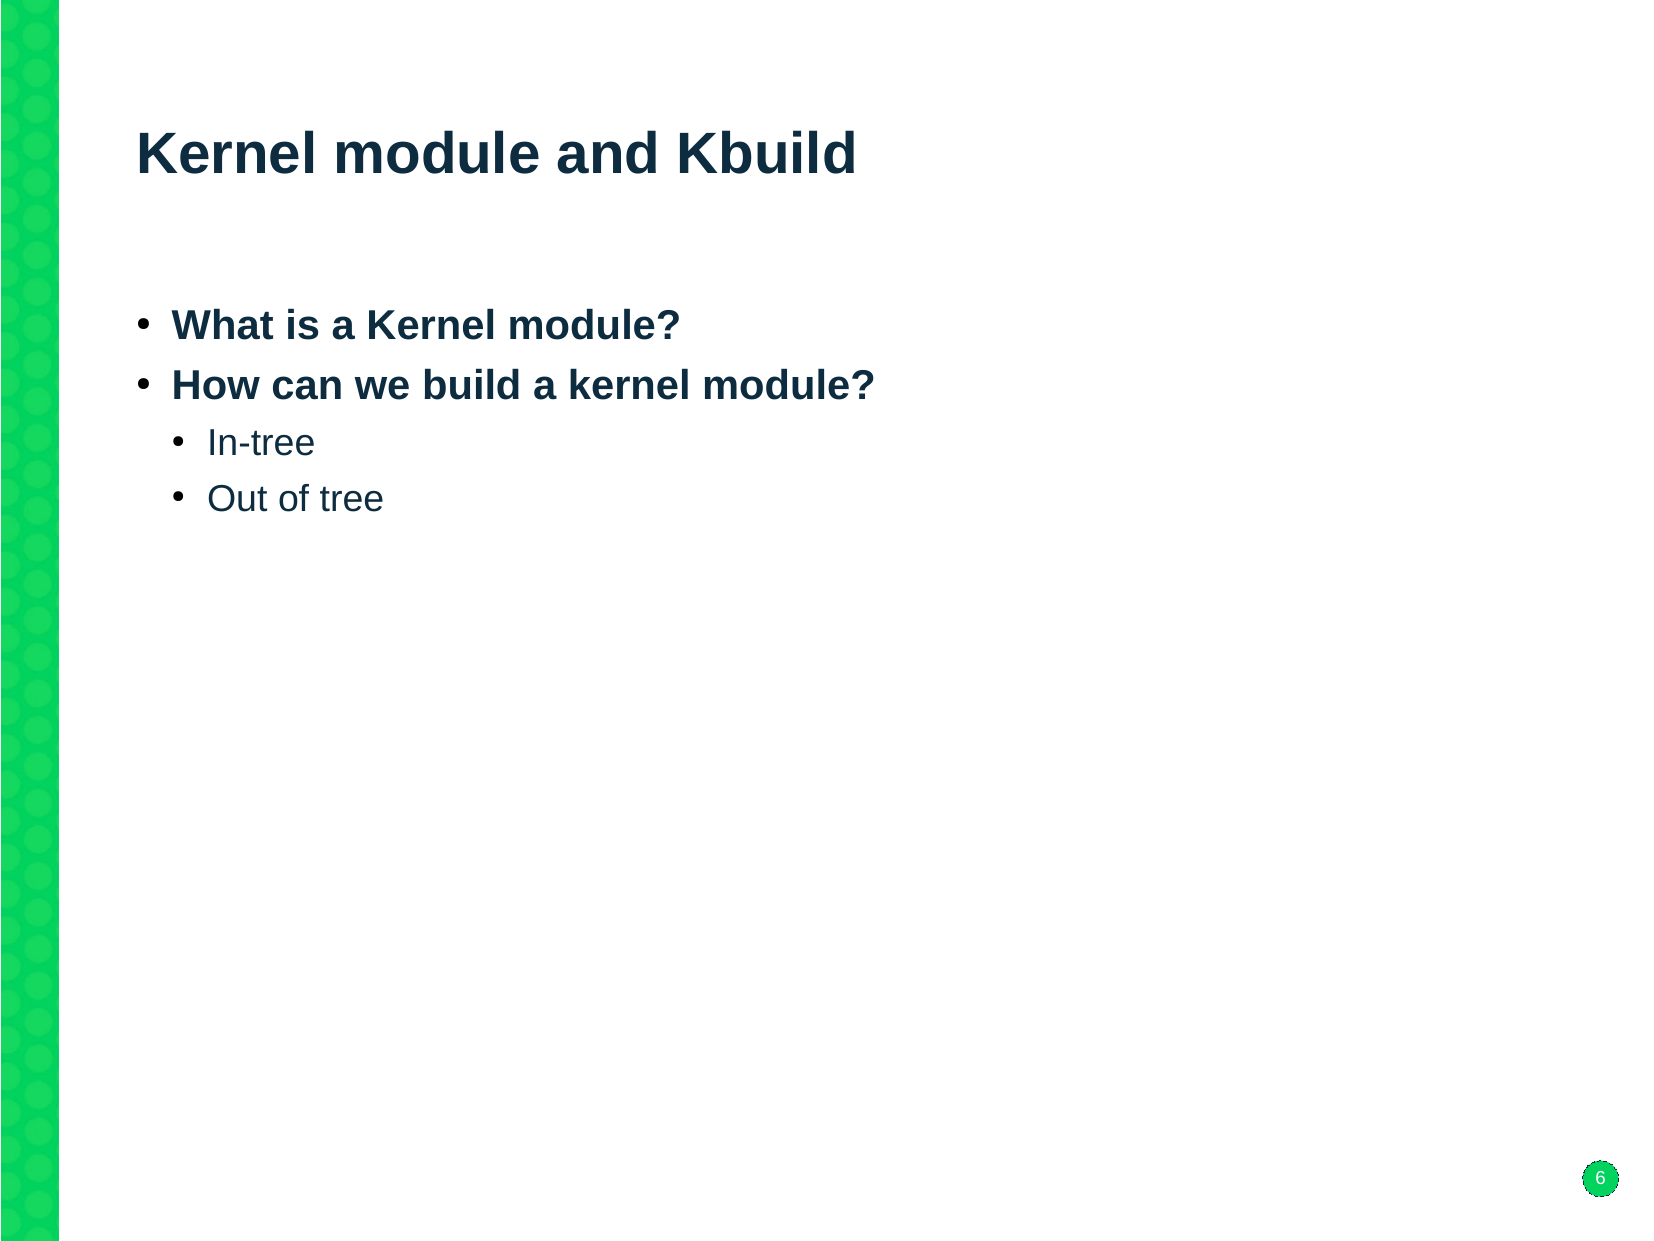

# Kernel module and Kbuild
What is a Kernel module?
How can we build a kernel module?
In-tree
Out of tree
6